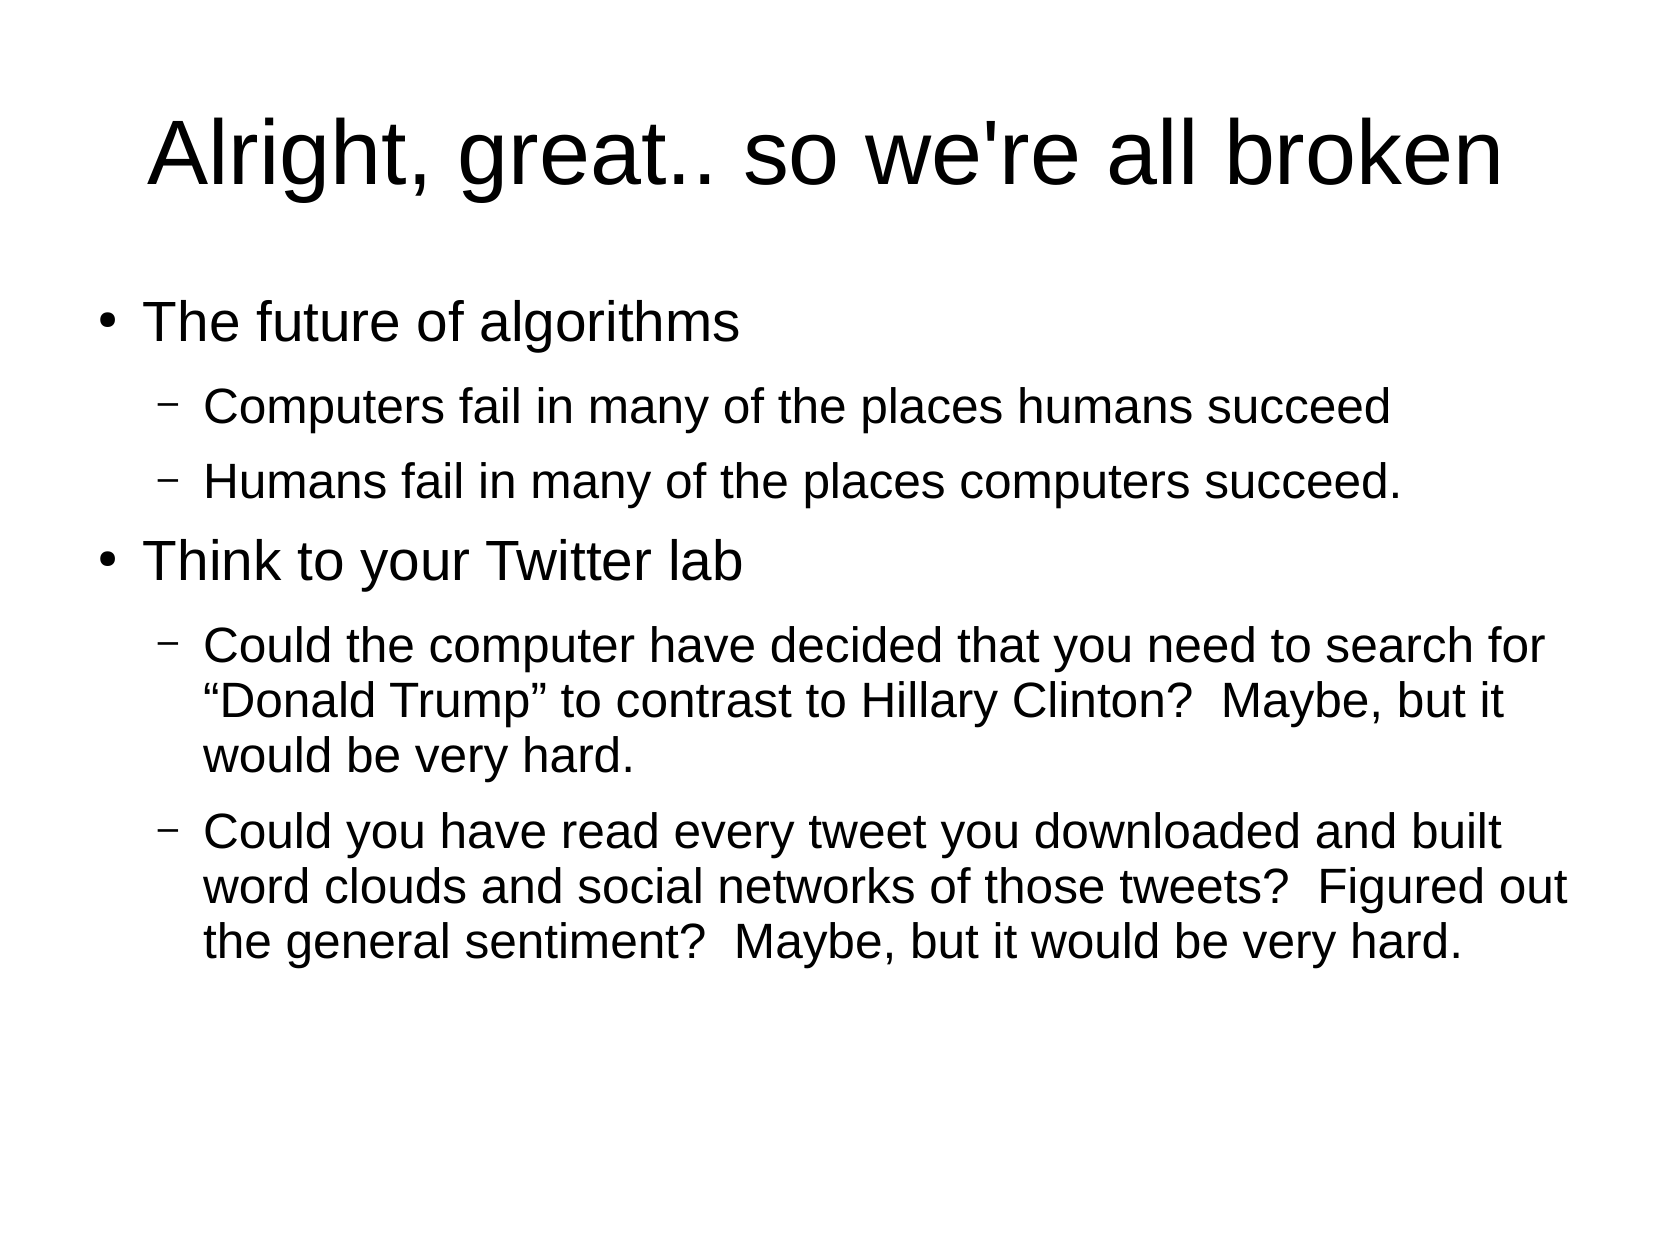

# Alright, great.. so we're all broken
The future of algorithms
Computers fail in many of the places humans succeed
Humans fail in many of the places computers succeed.
Think to your Twitter lab
Could the computer have decided that you need to search for “Donald Trump” to contrast to Hillary Clinton? Maybe, but it would be very hard.
Could you have read every tweet you downloaded and built word clouds and social networks of those tweets? Figured out the general sentiment? Maybe, but it would be very hard.